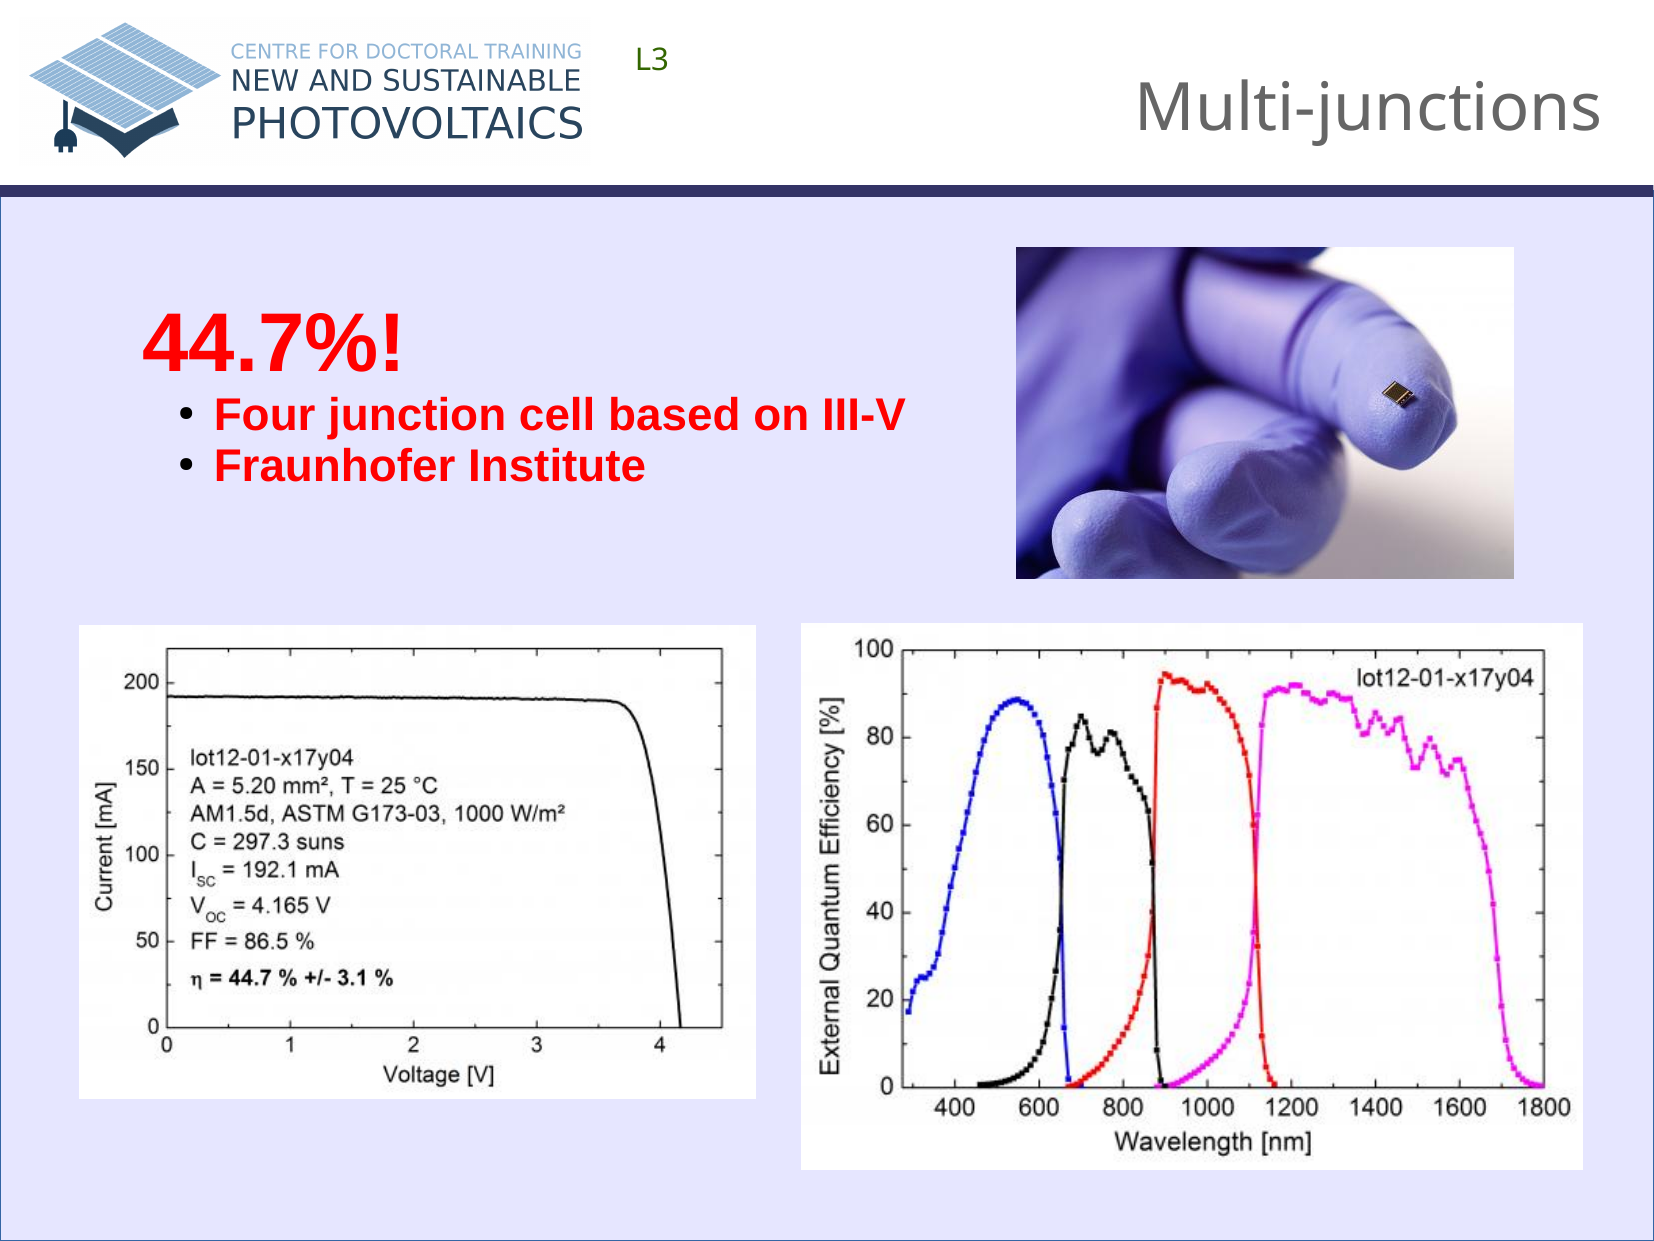

L3
Multi-junctions
44.7%!
Four junction cell based on III-V
Fraunhofer Institute